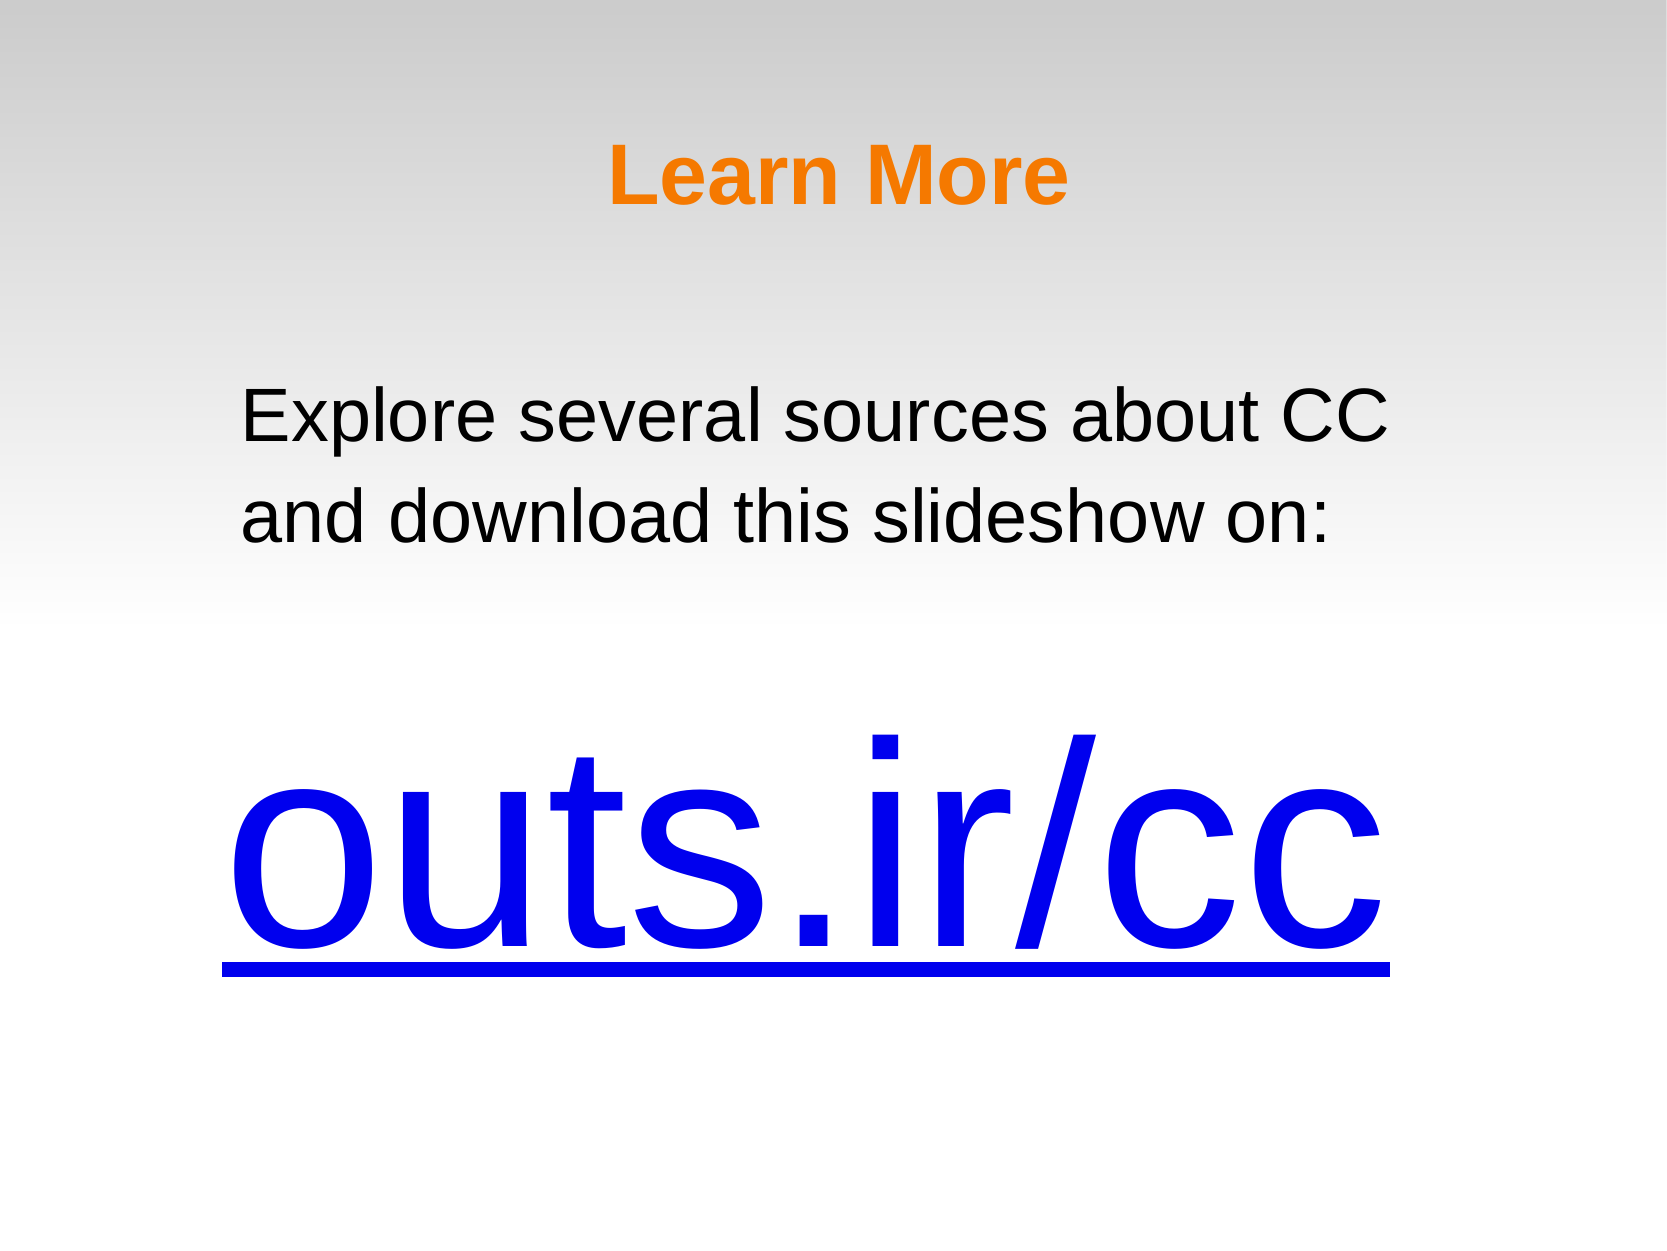

# Learn More
Explore several sources about CC and download this slideshow on:
outs.ir/cc